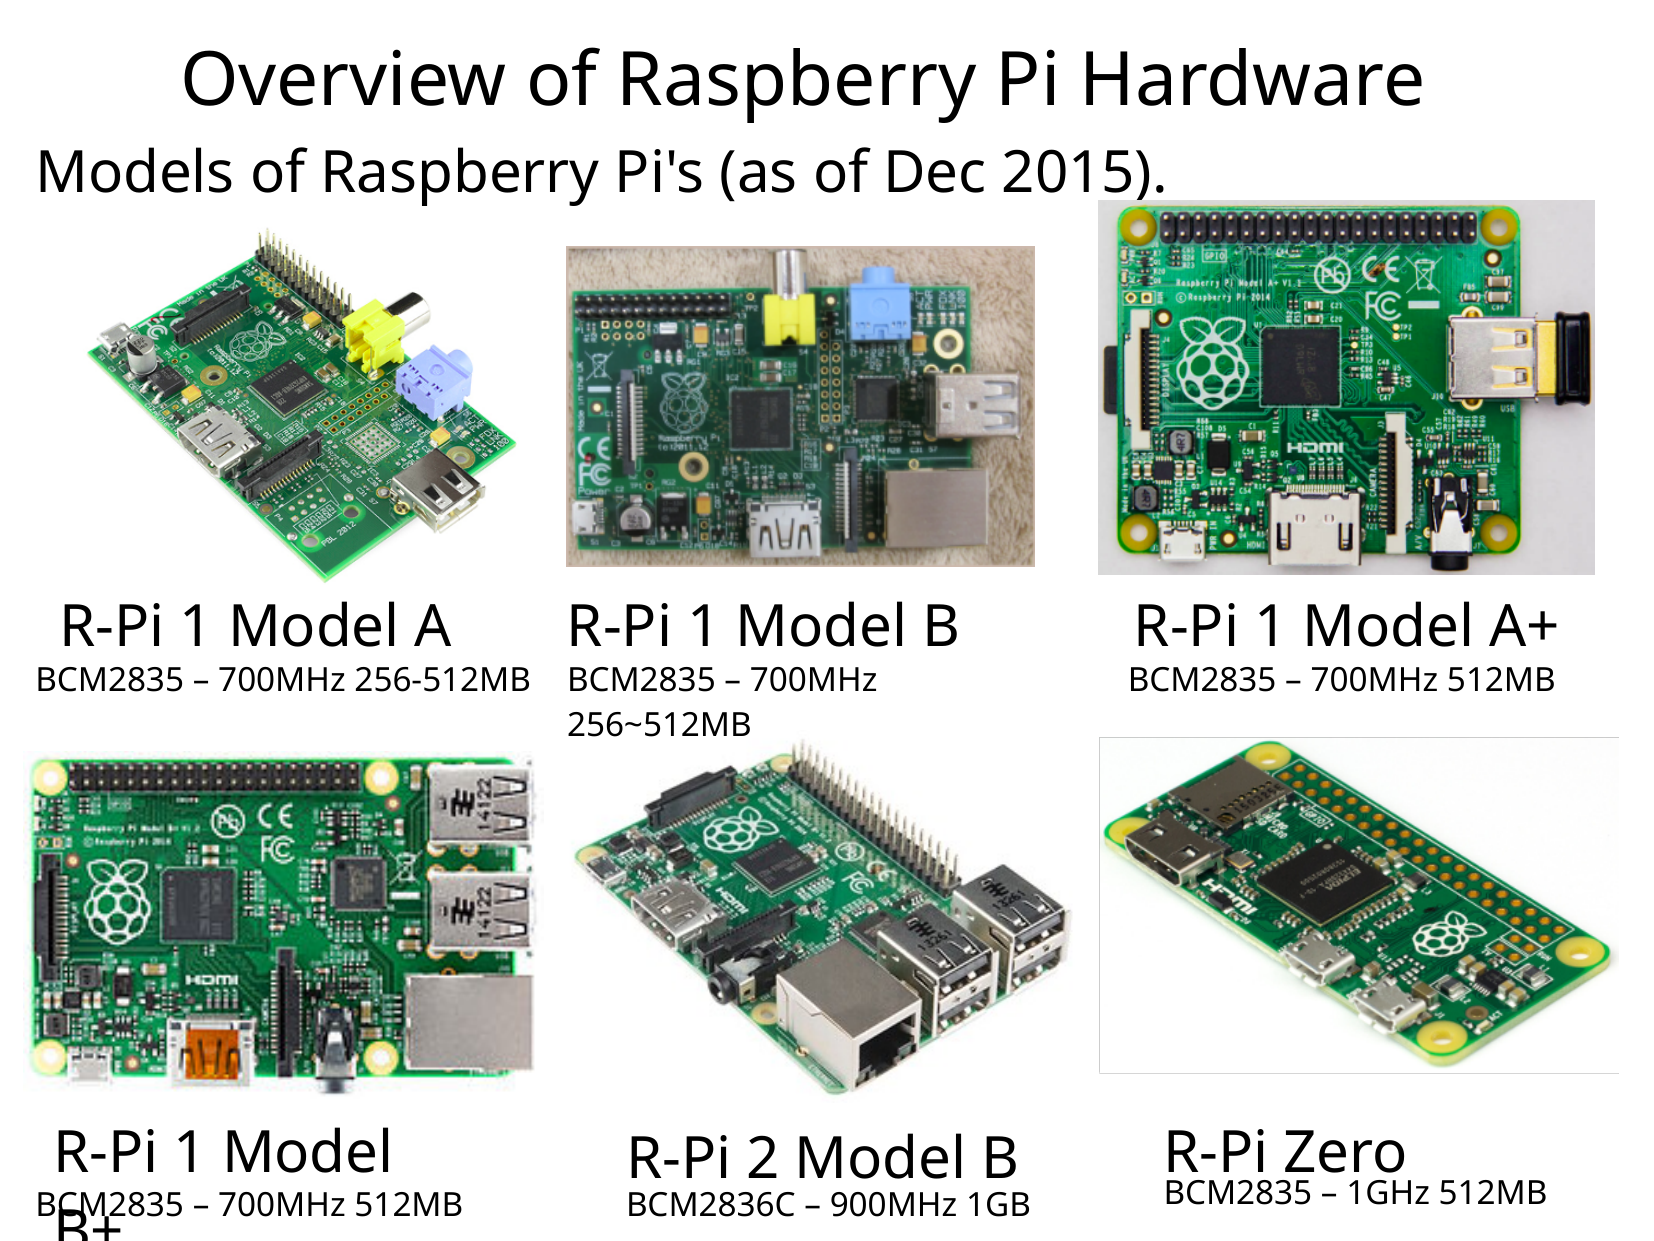

# Overview of Raspberry Pi Hardware
Models of Raspberry Pi's (as of Dec 2015).
R-Pi 1 Model A
R-Pi 1 Model B
R-Pi 1 Model A+
BCM2835 – 700MHz 256-512MB
BCM2835 – 700MHz 256~512MB
BCM2835 – 700MHz 512MB
R-Pi 1 Model B+
R-Pi Zero
R-Pi 2 Model B
BCM2835 – 1GHz 512MB
BCM2835 – 700MHz 512MB
BCM2836C – 900MHz 1GB